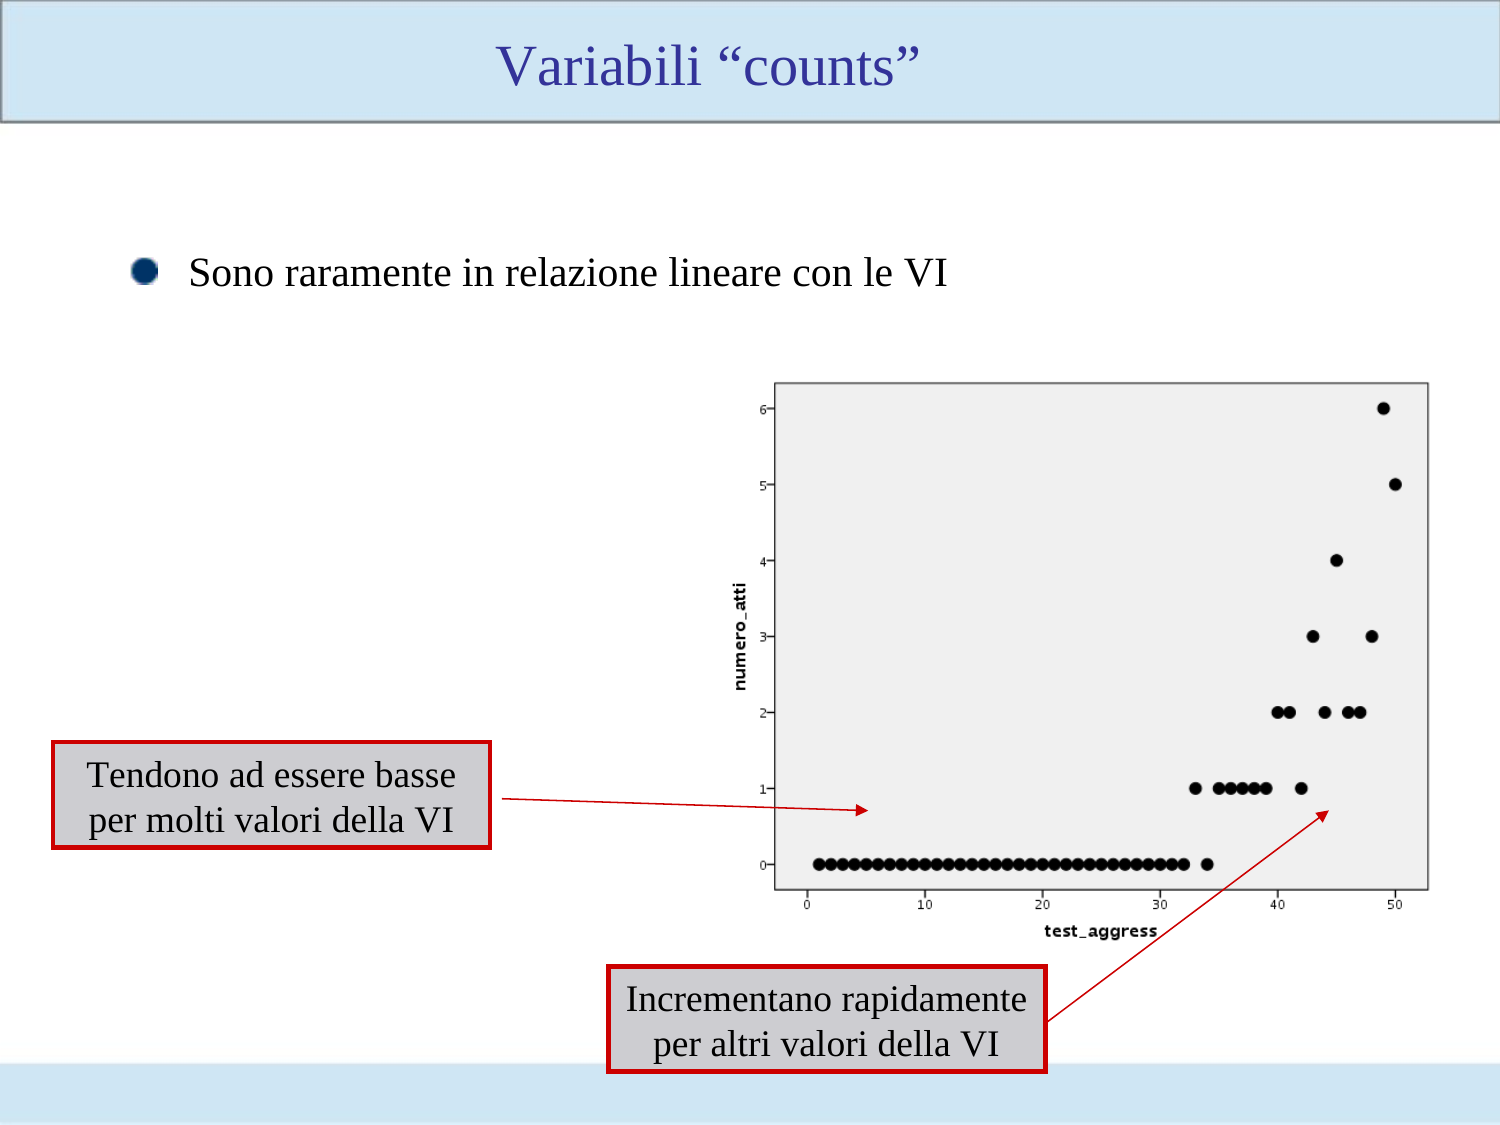

# Variabili “counts”
Sono raramente in relazione lineare con le VI
Tendono ad essere basse per molti valori della VI
Incrementano rapidamente per altri valori della VI